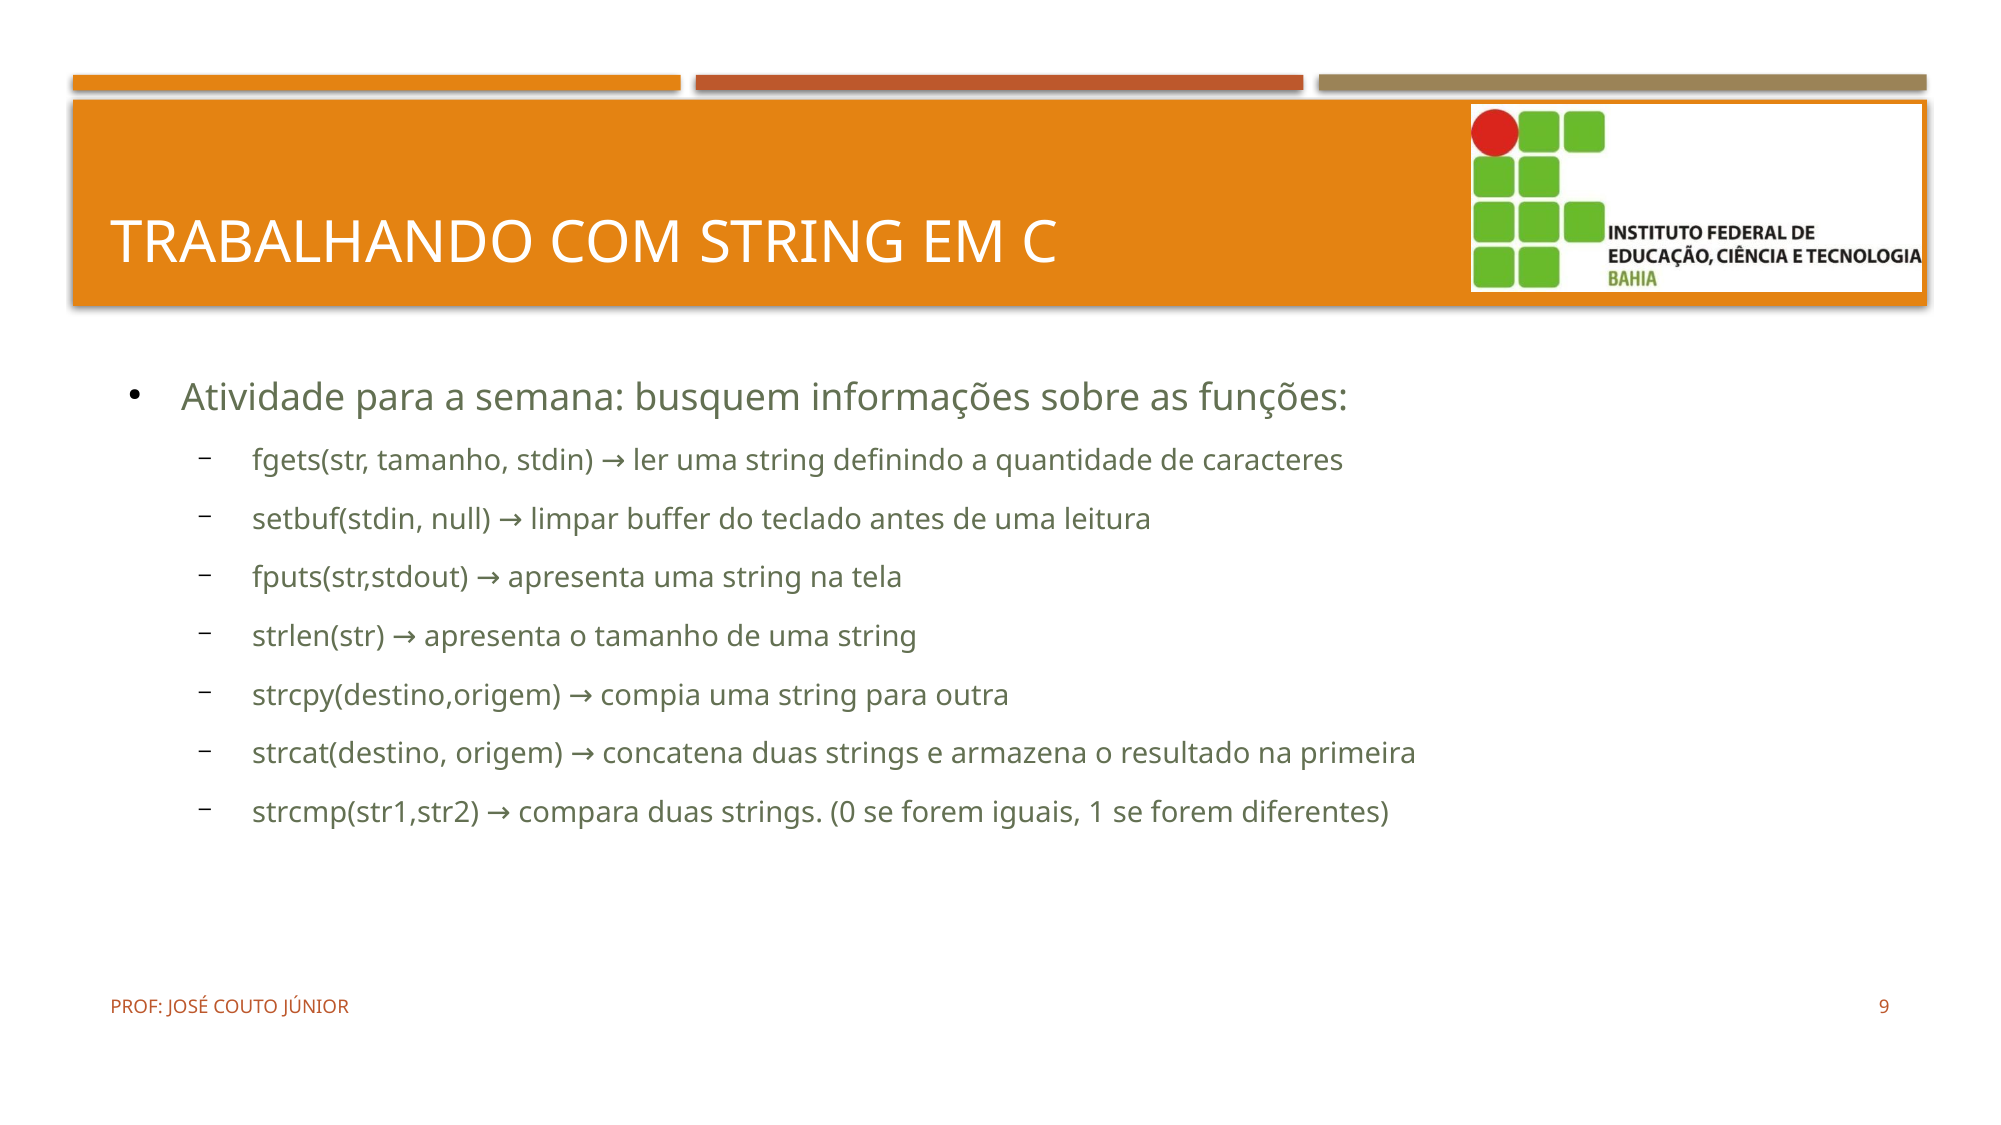

# Trabalhando com String em C
Atividade para a semana: busquem informações sobre as funções:
fgets(str, tamanho, stdin) → ler uma string definindo a quantidade de caracteres
setbuf(stdin, null) → limpar buffer do teclado antes de uma leitura
fputs(str,stdout) → apresenta uma string na tela
strlen(str) → apresenta o tamanho de uma string
strcpy(destino,origem) → compia uma string para outra
strcat(destino, origem) → concatena duas strings e armazena o resultado na primeira
strcmp(str1,str2) → compara duas strings. (0 se forem iguais, 1 se forem diferentes)
Prof: José Couto Júnior
9